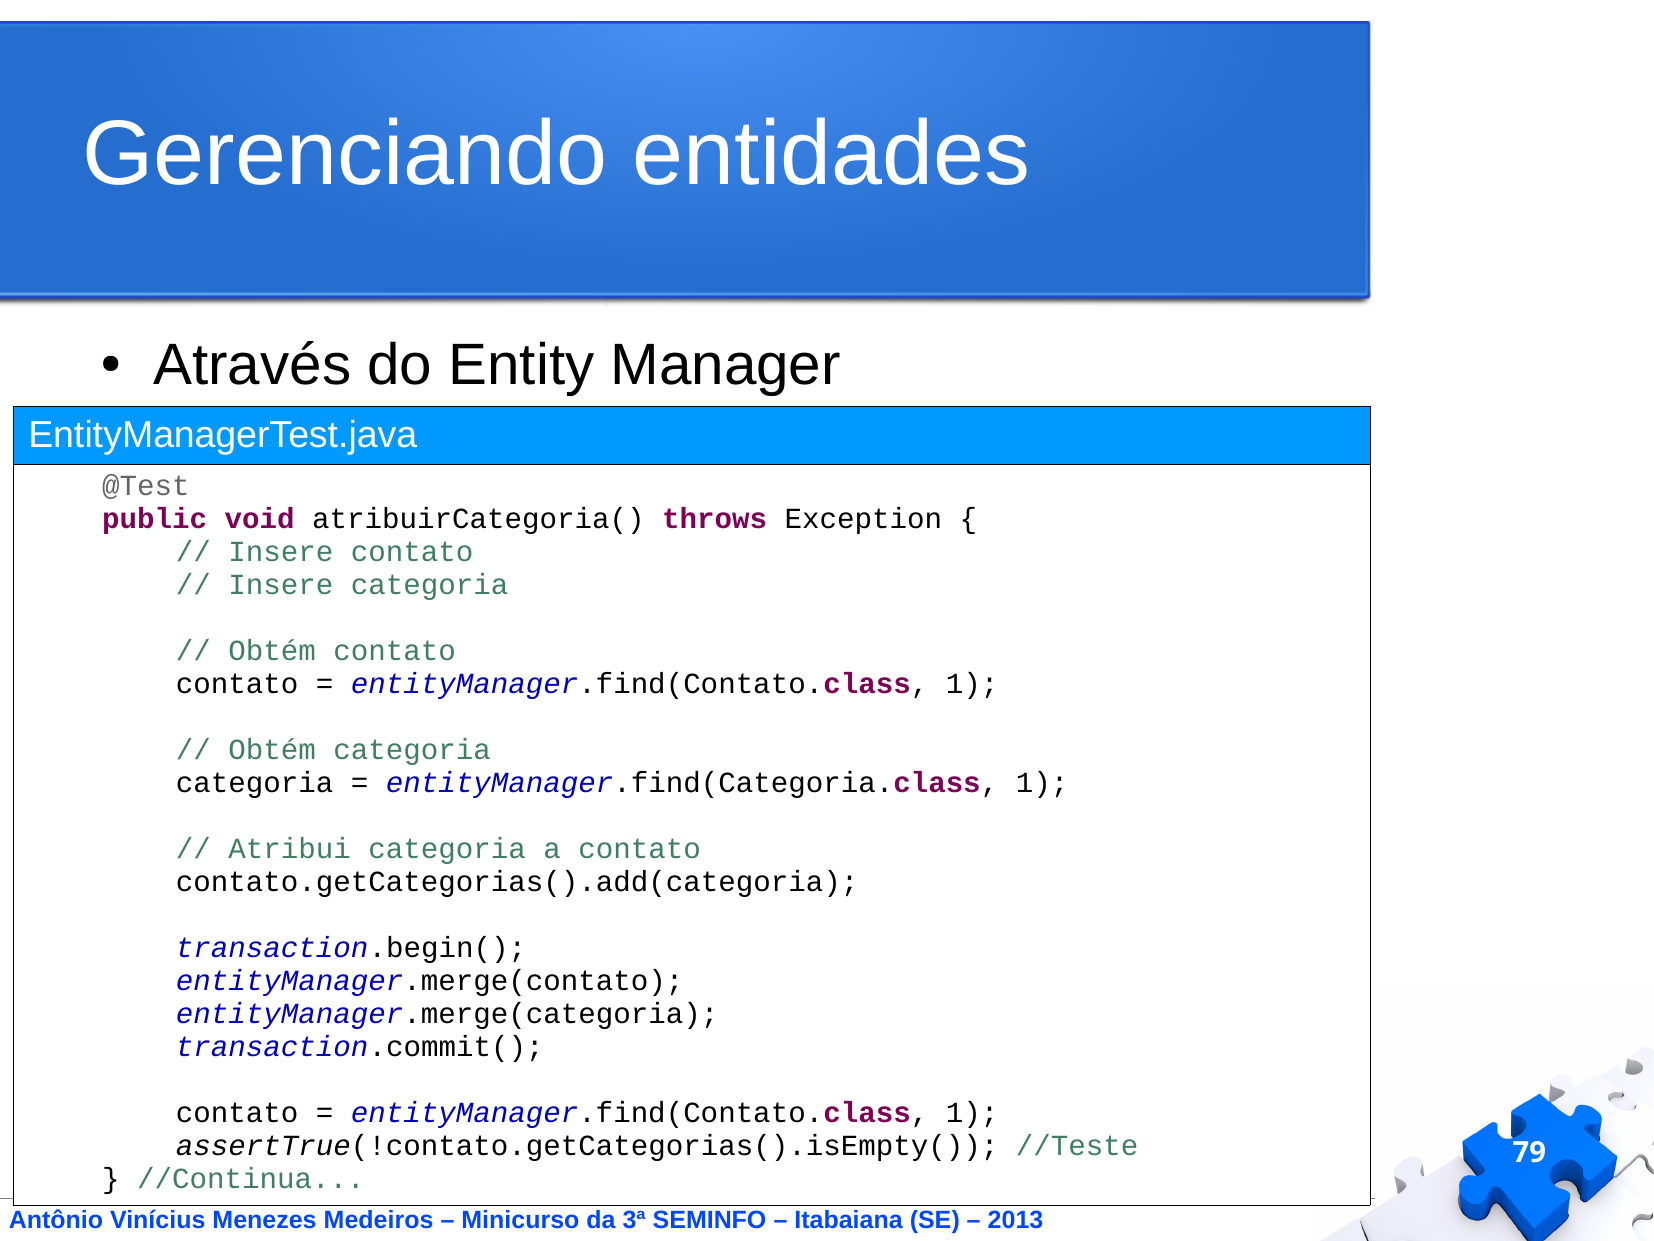

# Gerenciando entidades
Através do Entity Manager
| EntityManagerTest.java |
| --- |
| @Test public void atribuirCategoria() throws Exception { // Insere contato // Insere categoria // Obtém contato contato = entityManager.find(Contato.class, 1); // Obtém categoria categoria = entityManager.find(Categoria.class, 1); // Atribui categoria a contato contato.getCategorias().add(categoria); transaction.begin(); entityManager.merge(contato); entityManager.merge(categoria); transaction.commit(); contato = entityManager.find(Contato.class, 1); assertTrue(!contato.getCategorias().isEmpty()); //Teste } //Continua... |
79